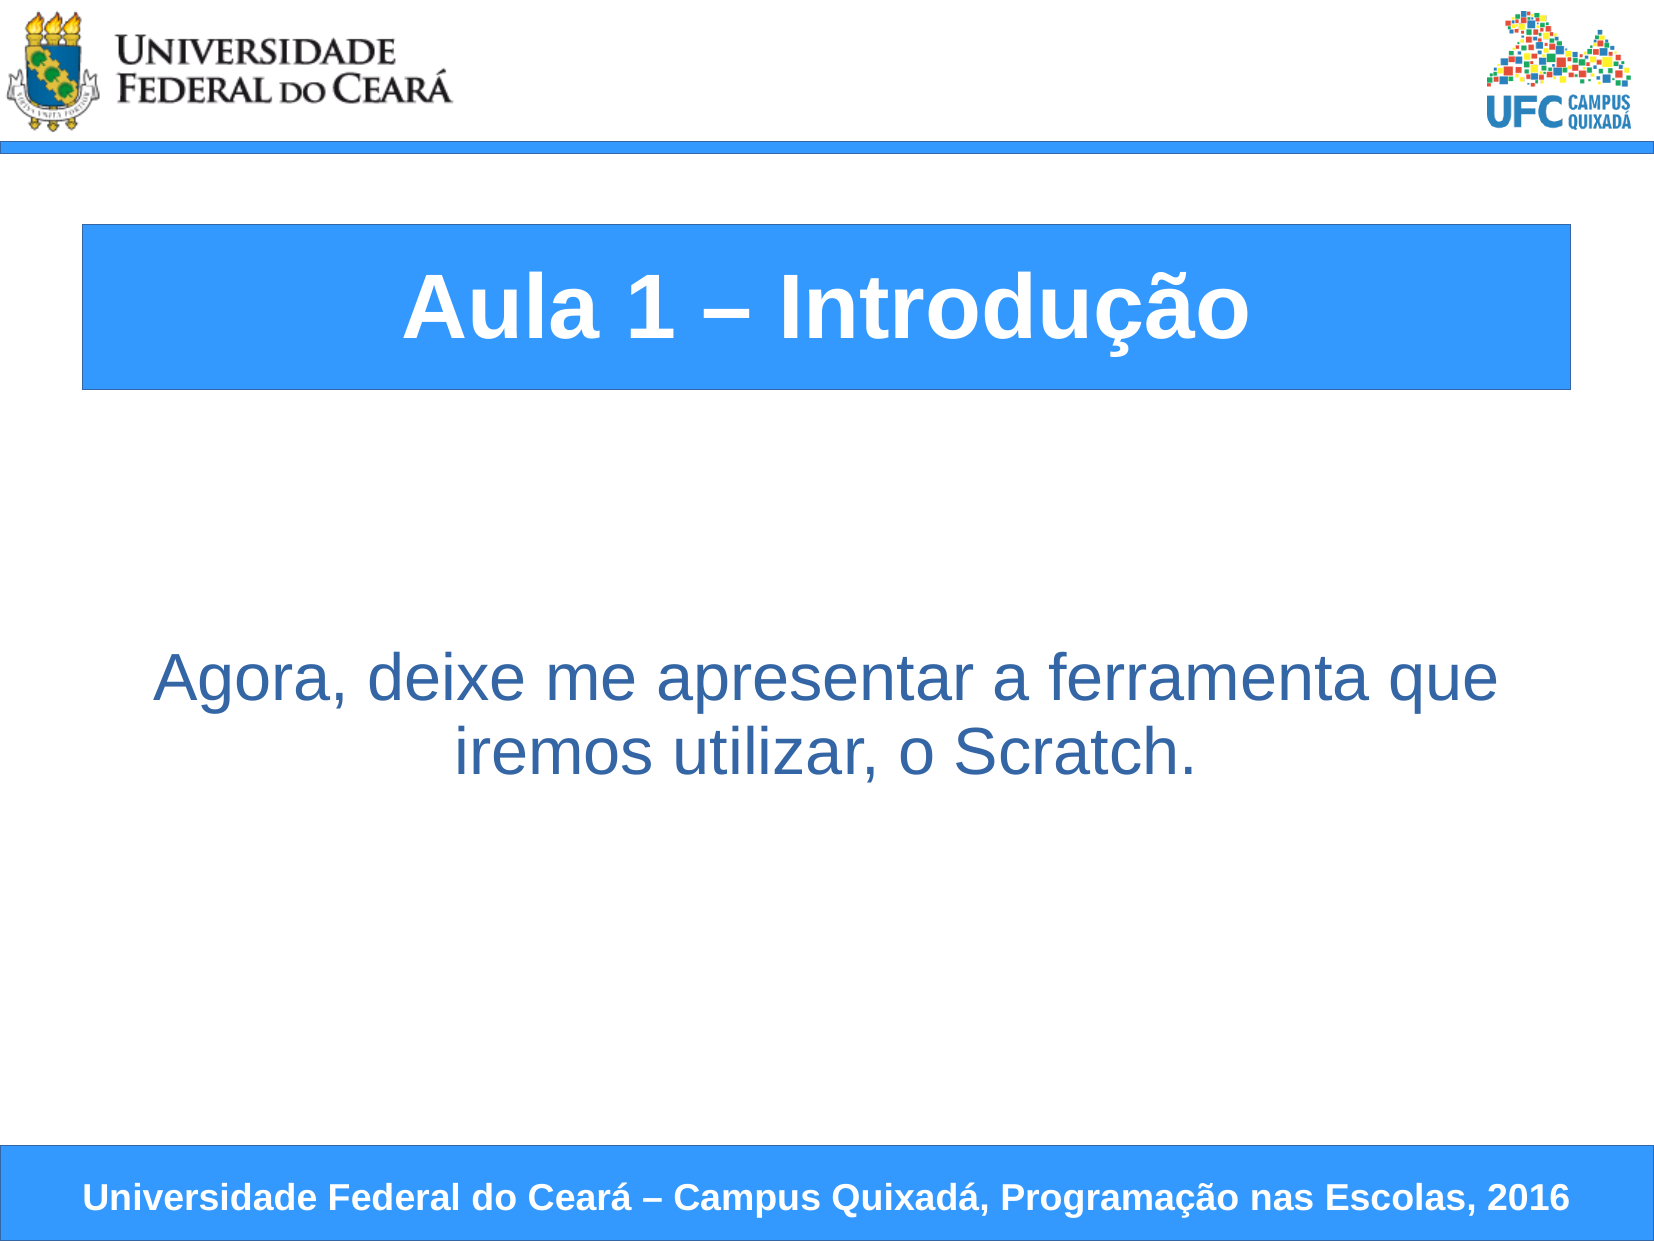

Aula 1 – Introdução
# Agora, deixe me apresentar a ferramenta que iremos utilizar, o Scratch.
Universidade Federal do Ceará – Campus Quixadá, Programação nas Escolas, 2016